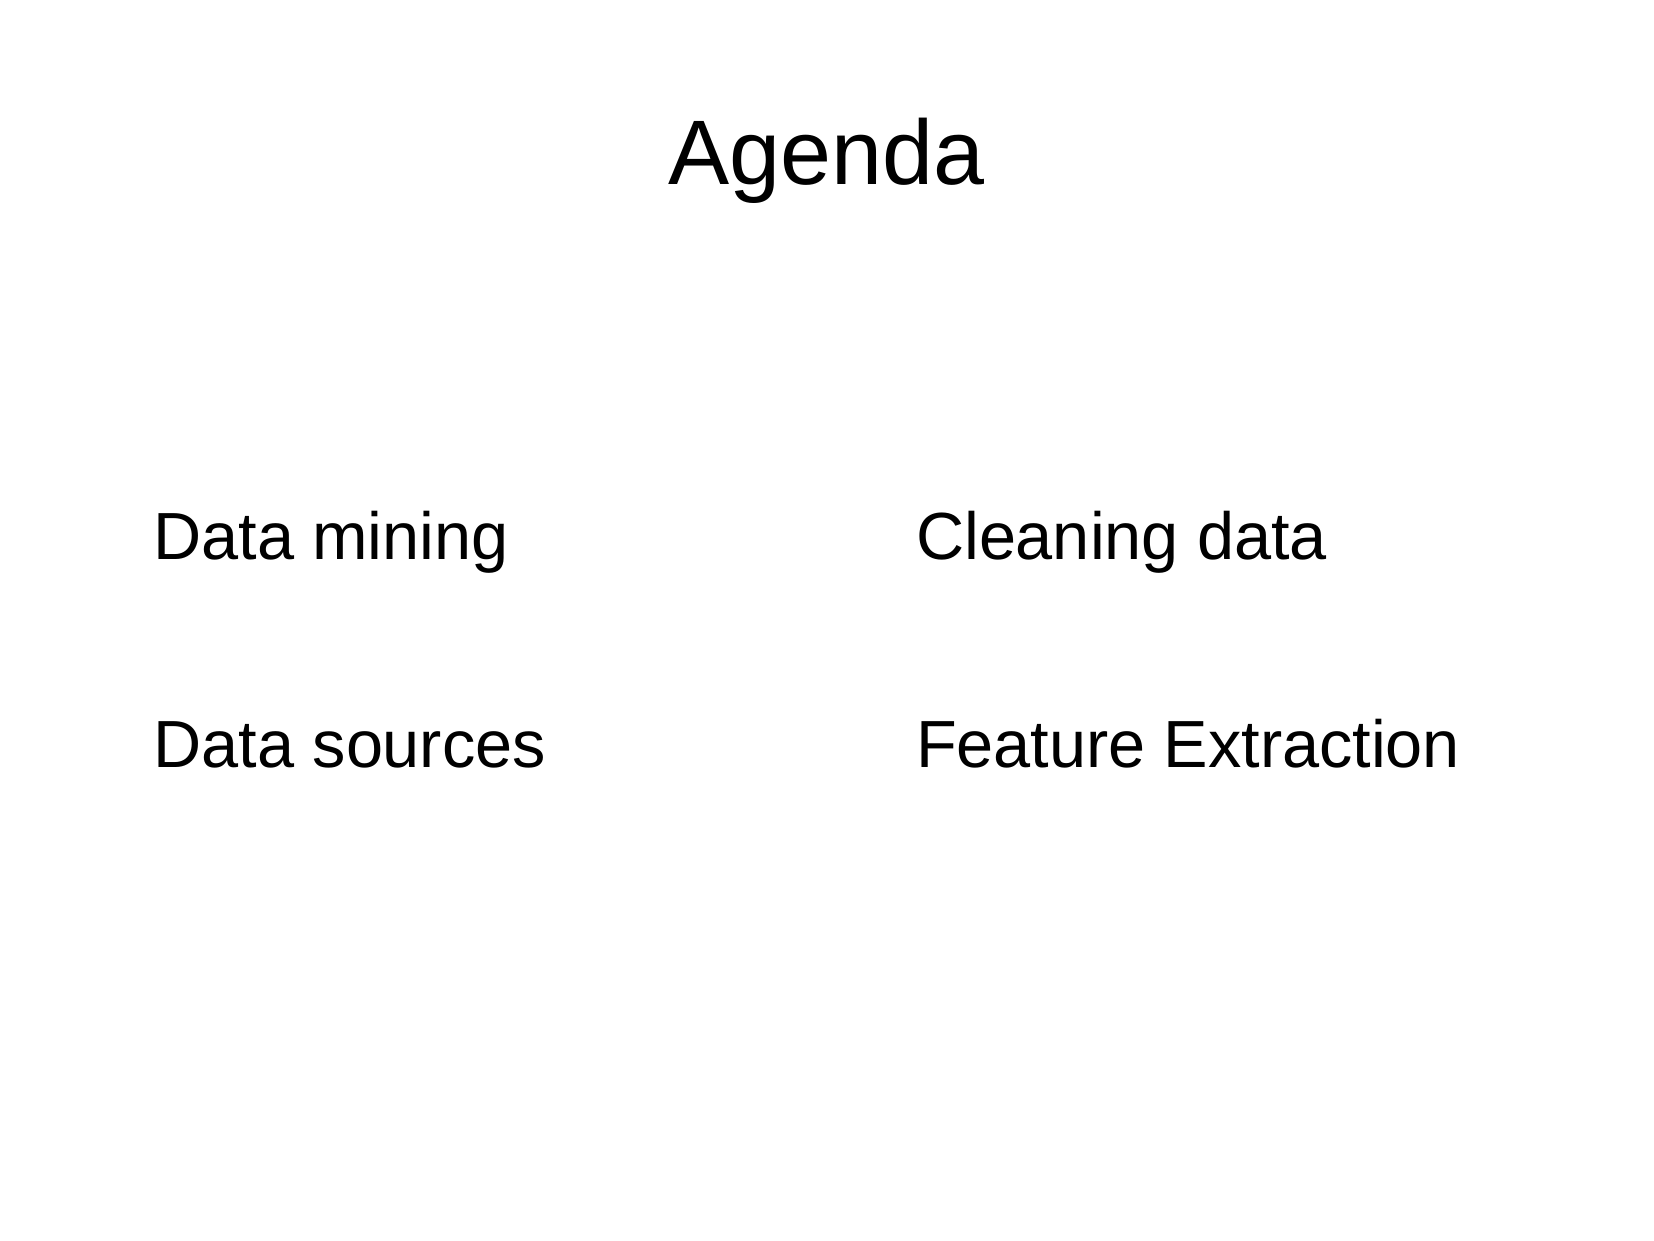

# Agenda
Data mining
Data sources
Cleaning data
Feature Extraction